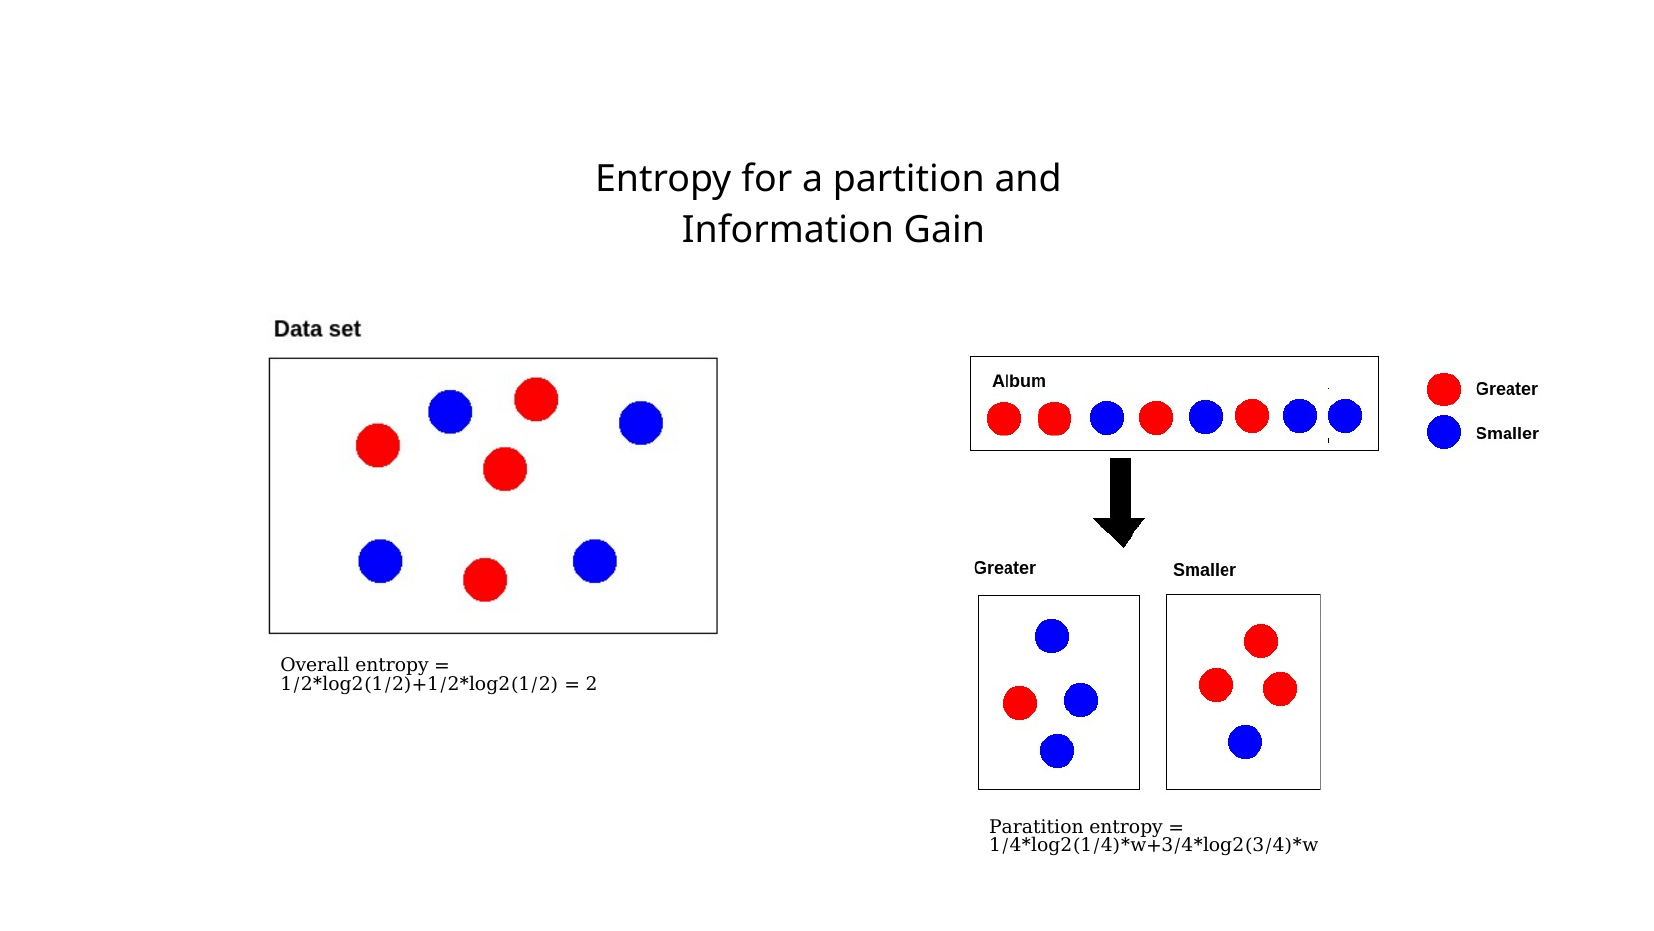

Entropy for a partition and
Information Gain
Overall entropy = 1/2*log2(1/2)+1/2*log2(1/2) = 2
Paratition entropy = 1/4*log2(1/4)*w+3/4*log2(3/4)*w